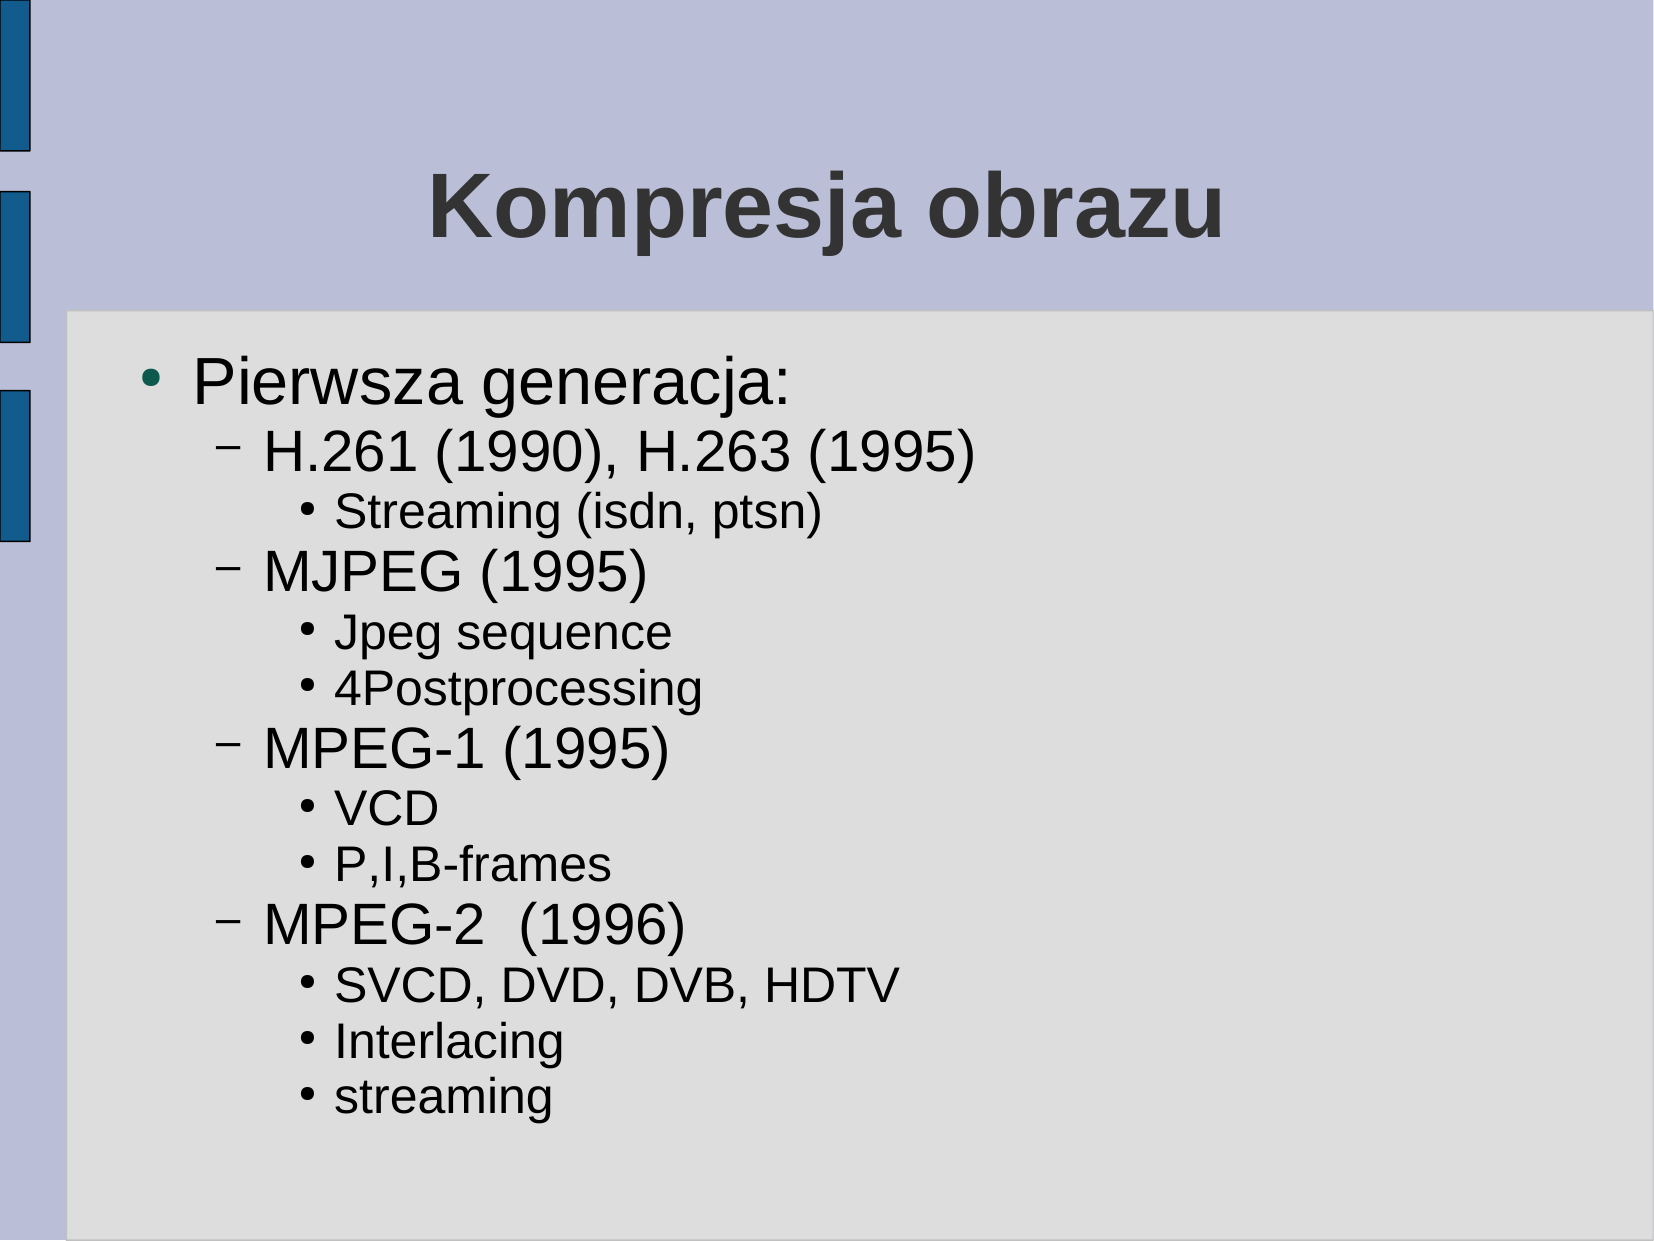

# Kompresja obrazu
Pierwsza generacja:
H.261 (1990), H.263 (1995)
Streaming (isdn, ptsn)
MJPEG (1995)
Jpeg sequence
4Postprocessing
MPEG-1 (1995)
VCD
P,I,B-frames
MPEG-2 (1996)
SVCD, DVD, DVB, HDTV
Interlacing
streaming